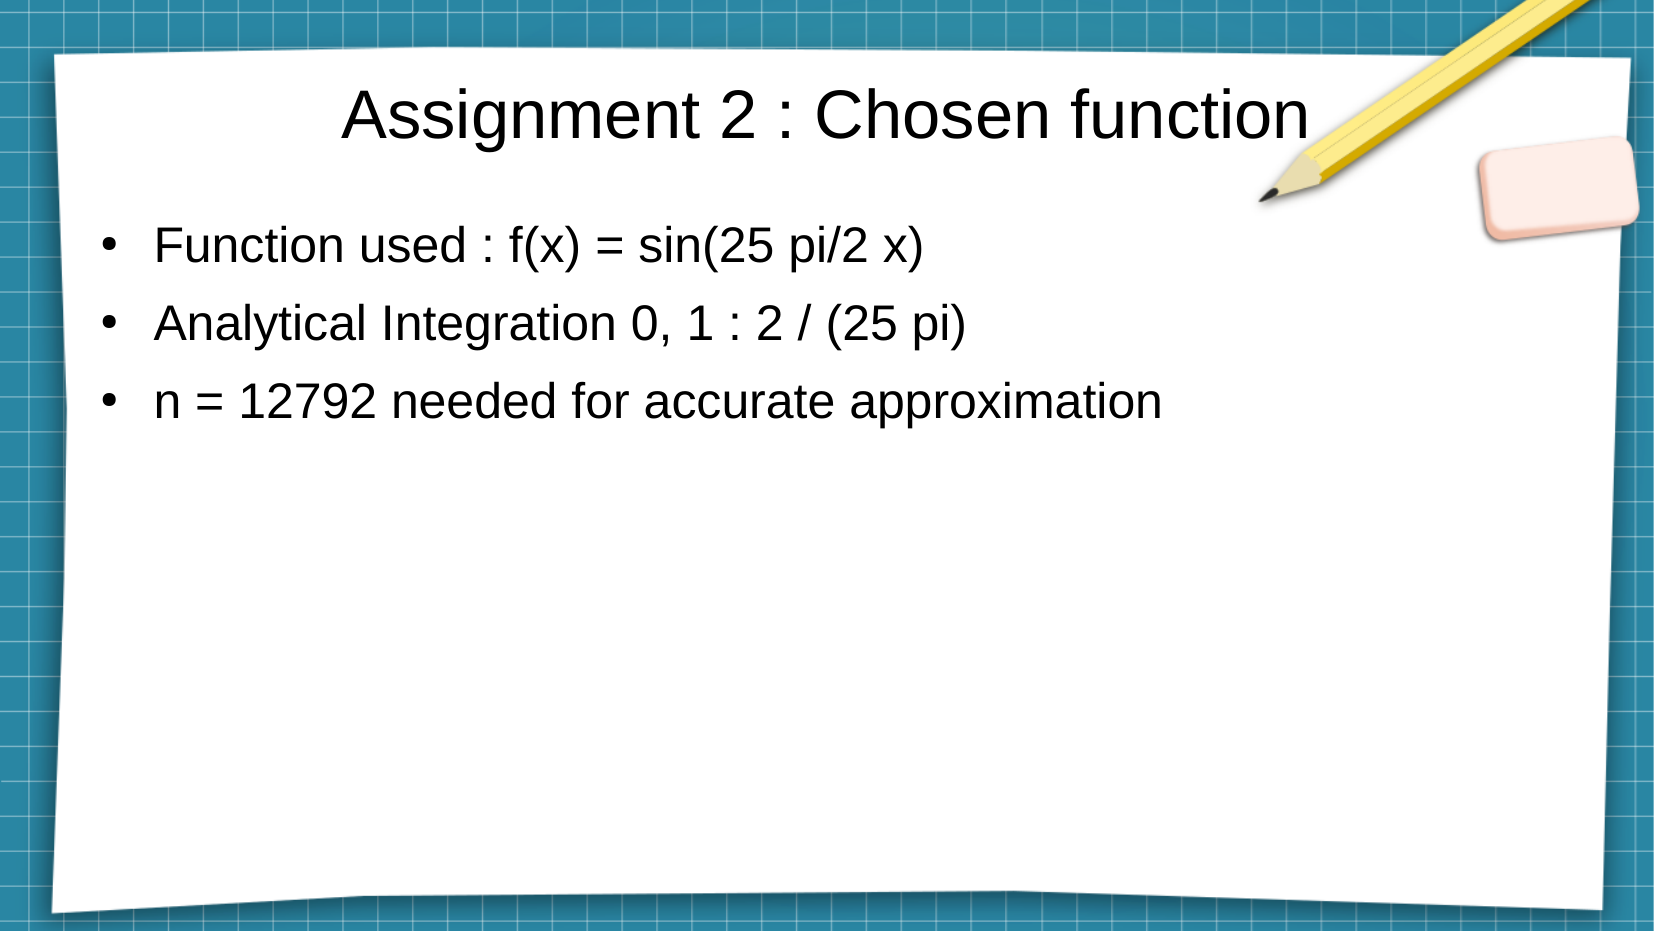

# Assignment 2 : Chosen function
Function used : f(x) = sin(25 pi/2 x)
Analytical Integration 0, 1 : 2 / (25 pi)
n = 12792 needed for accurate approximation